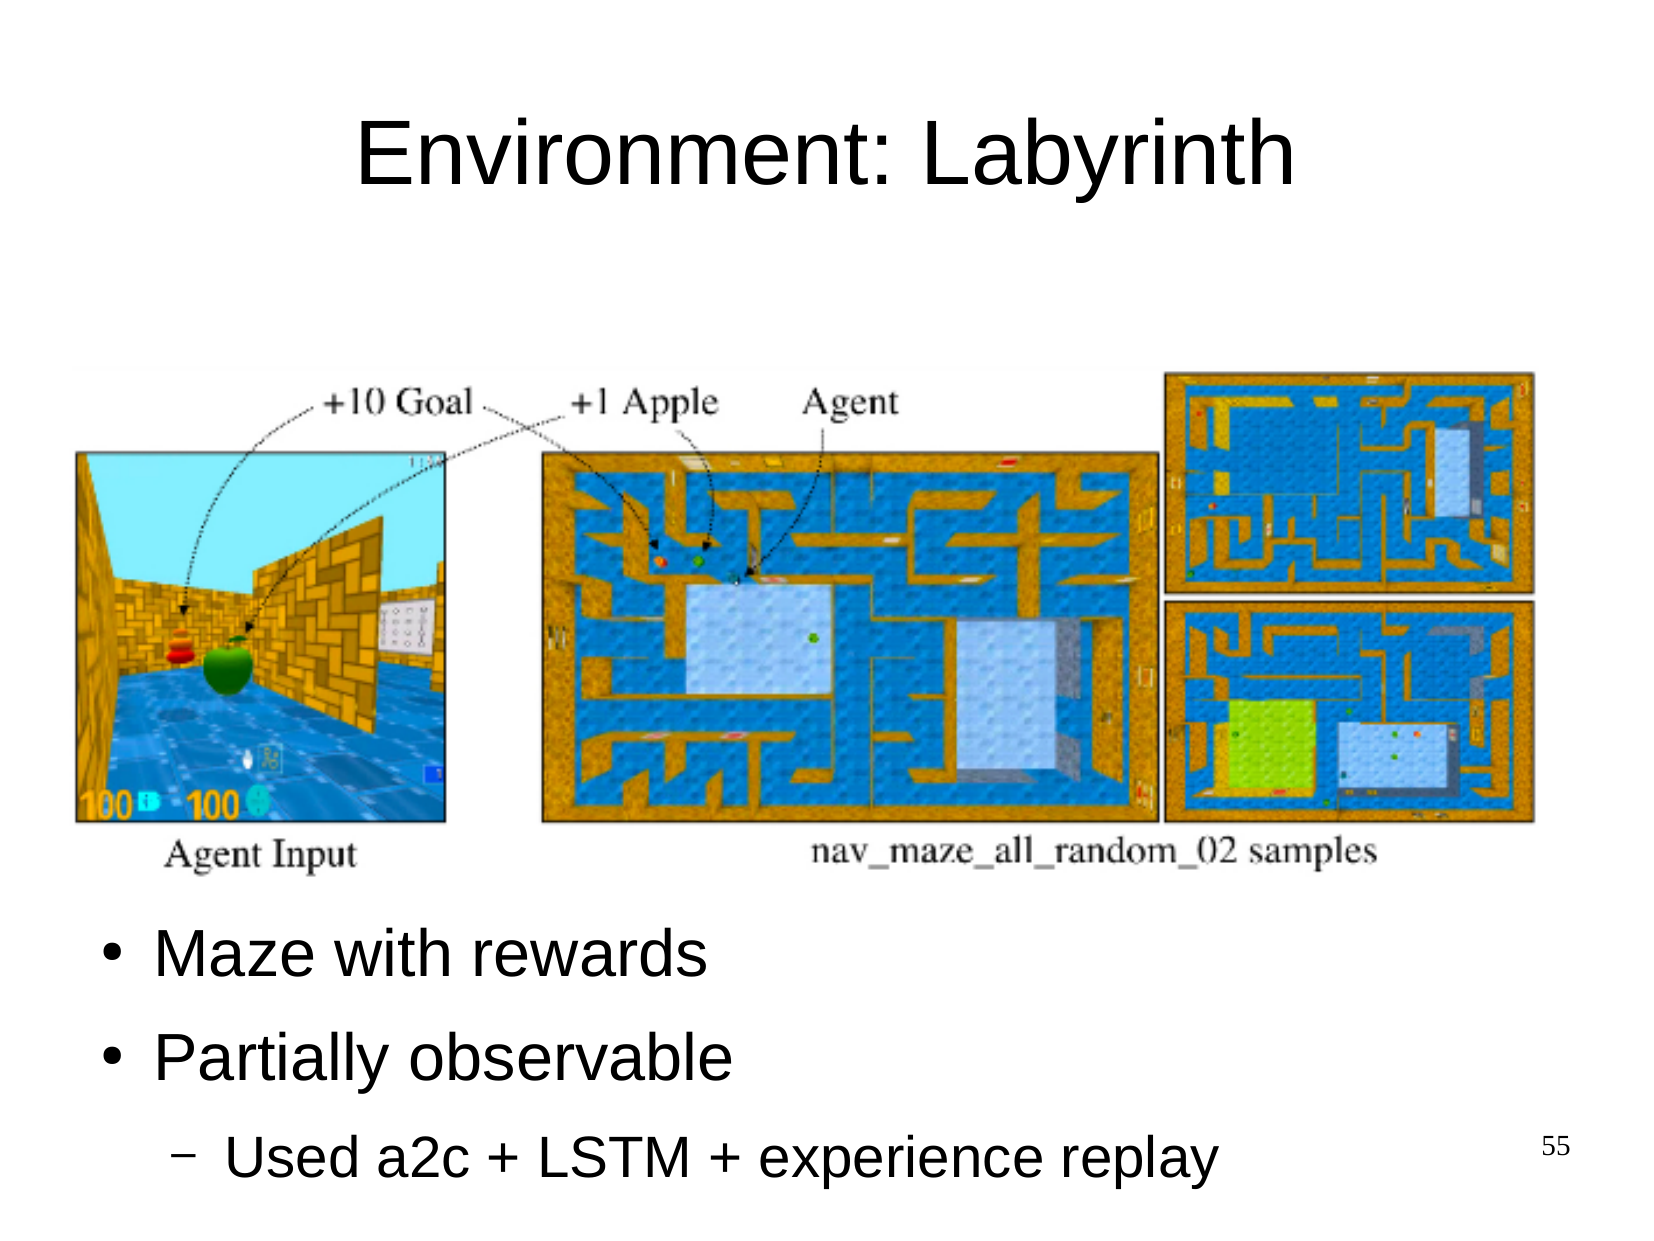

# Environment: Labyrinth
Maze with rewards
Partially observable
Used a2c + LSTM + experience replay
55